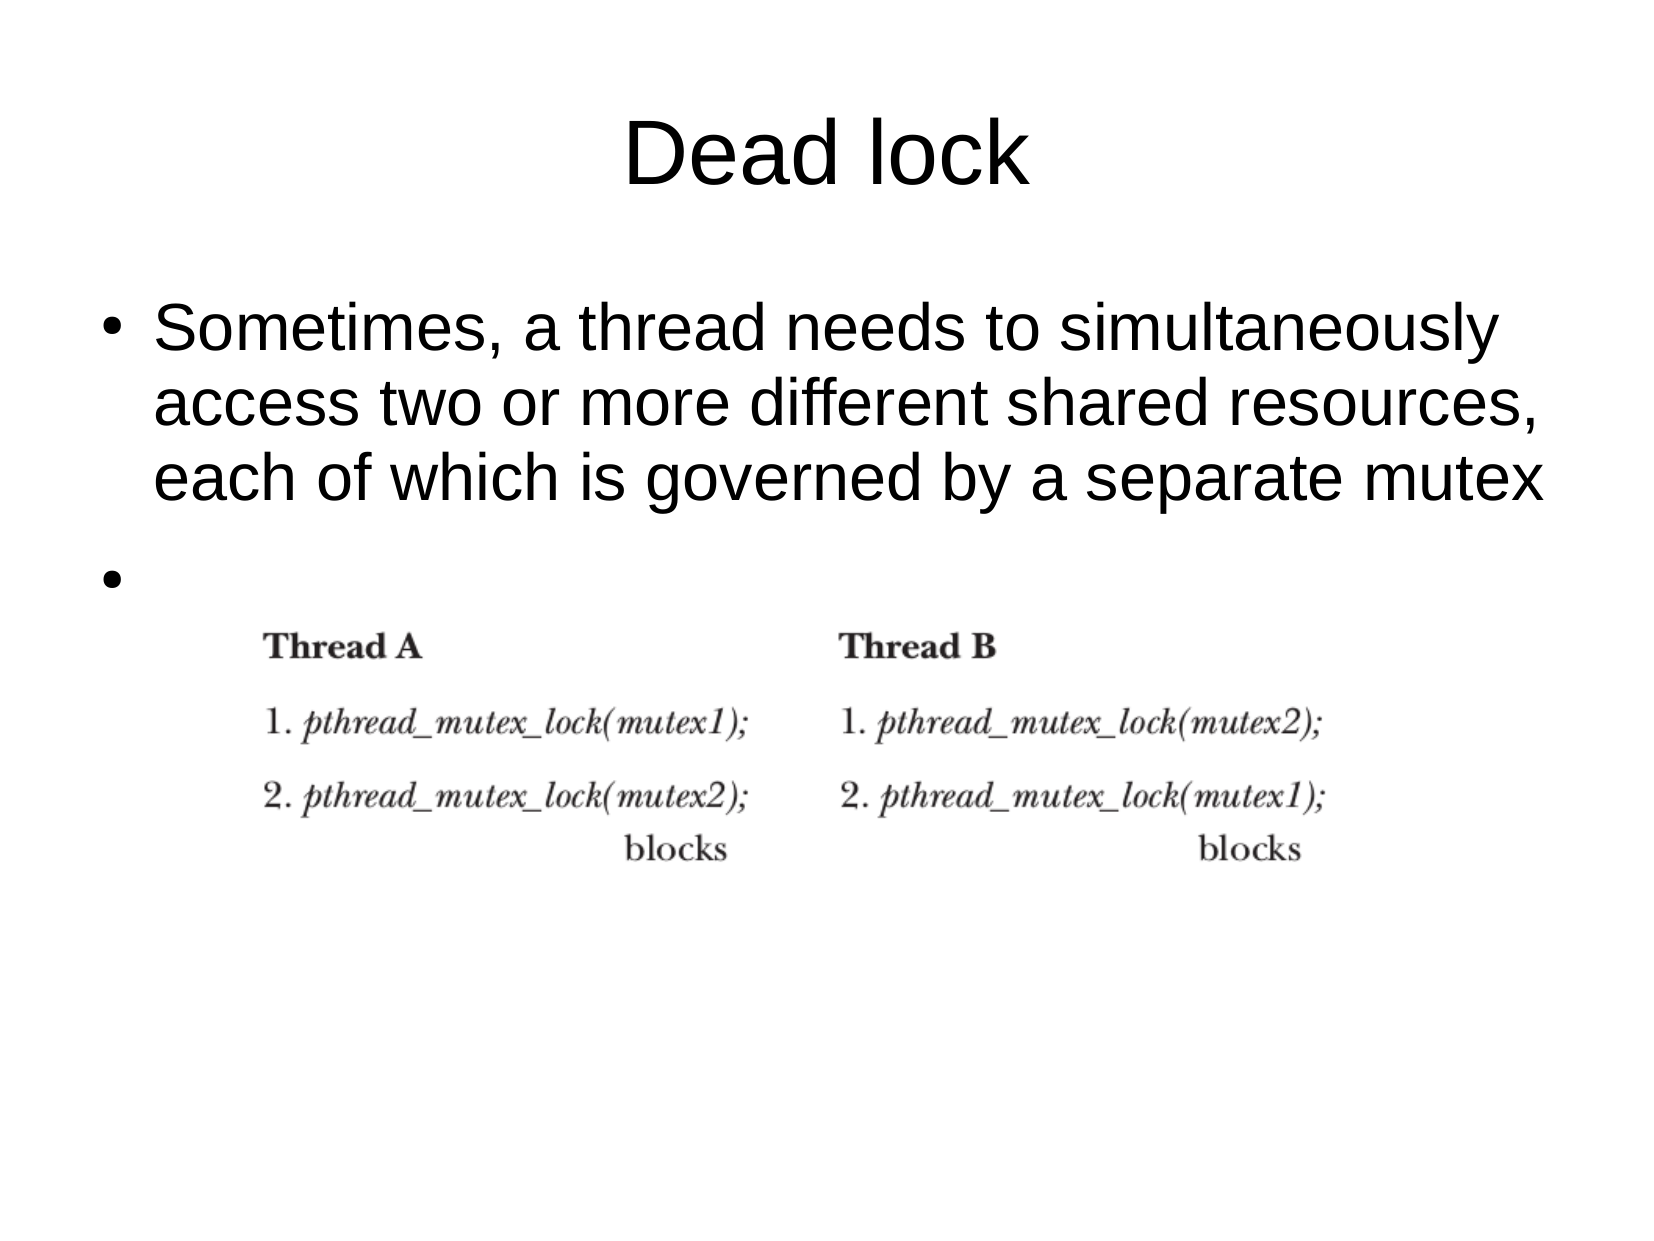

# Dead lock
Sometimes, a thread needs to simultaneously access two or more different shared resources, each of which is governed by a separate mutex